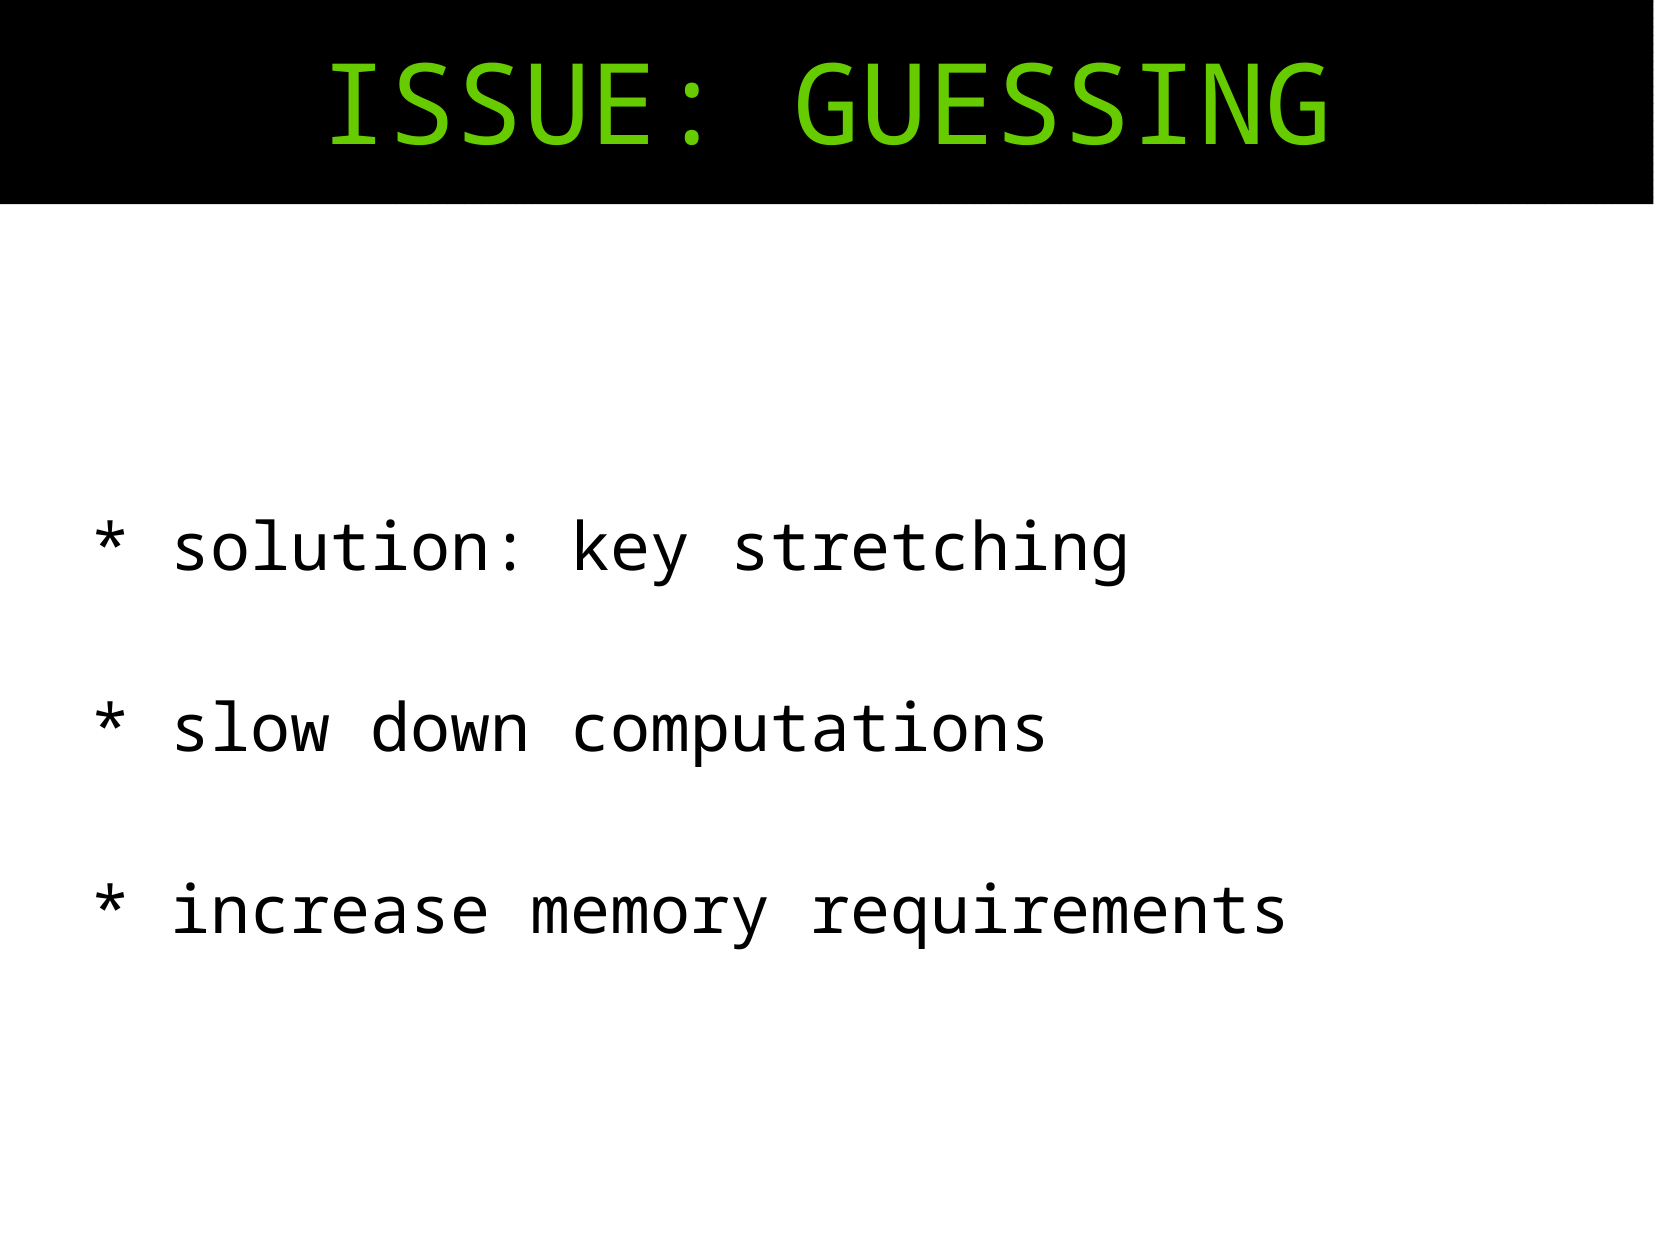

# ISSUE: GUESSING
* solution: key stretching
* slow down computations
* increase memory requirements